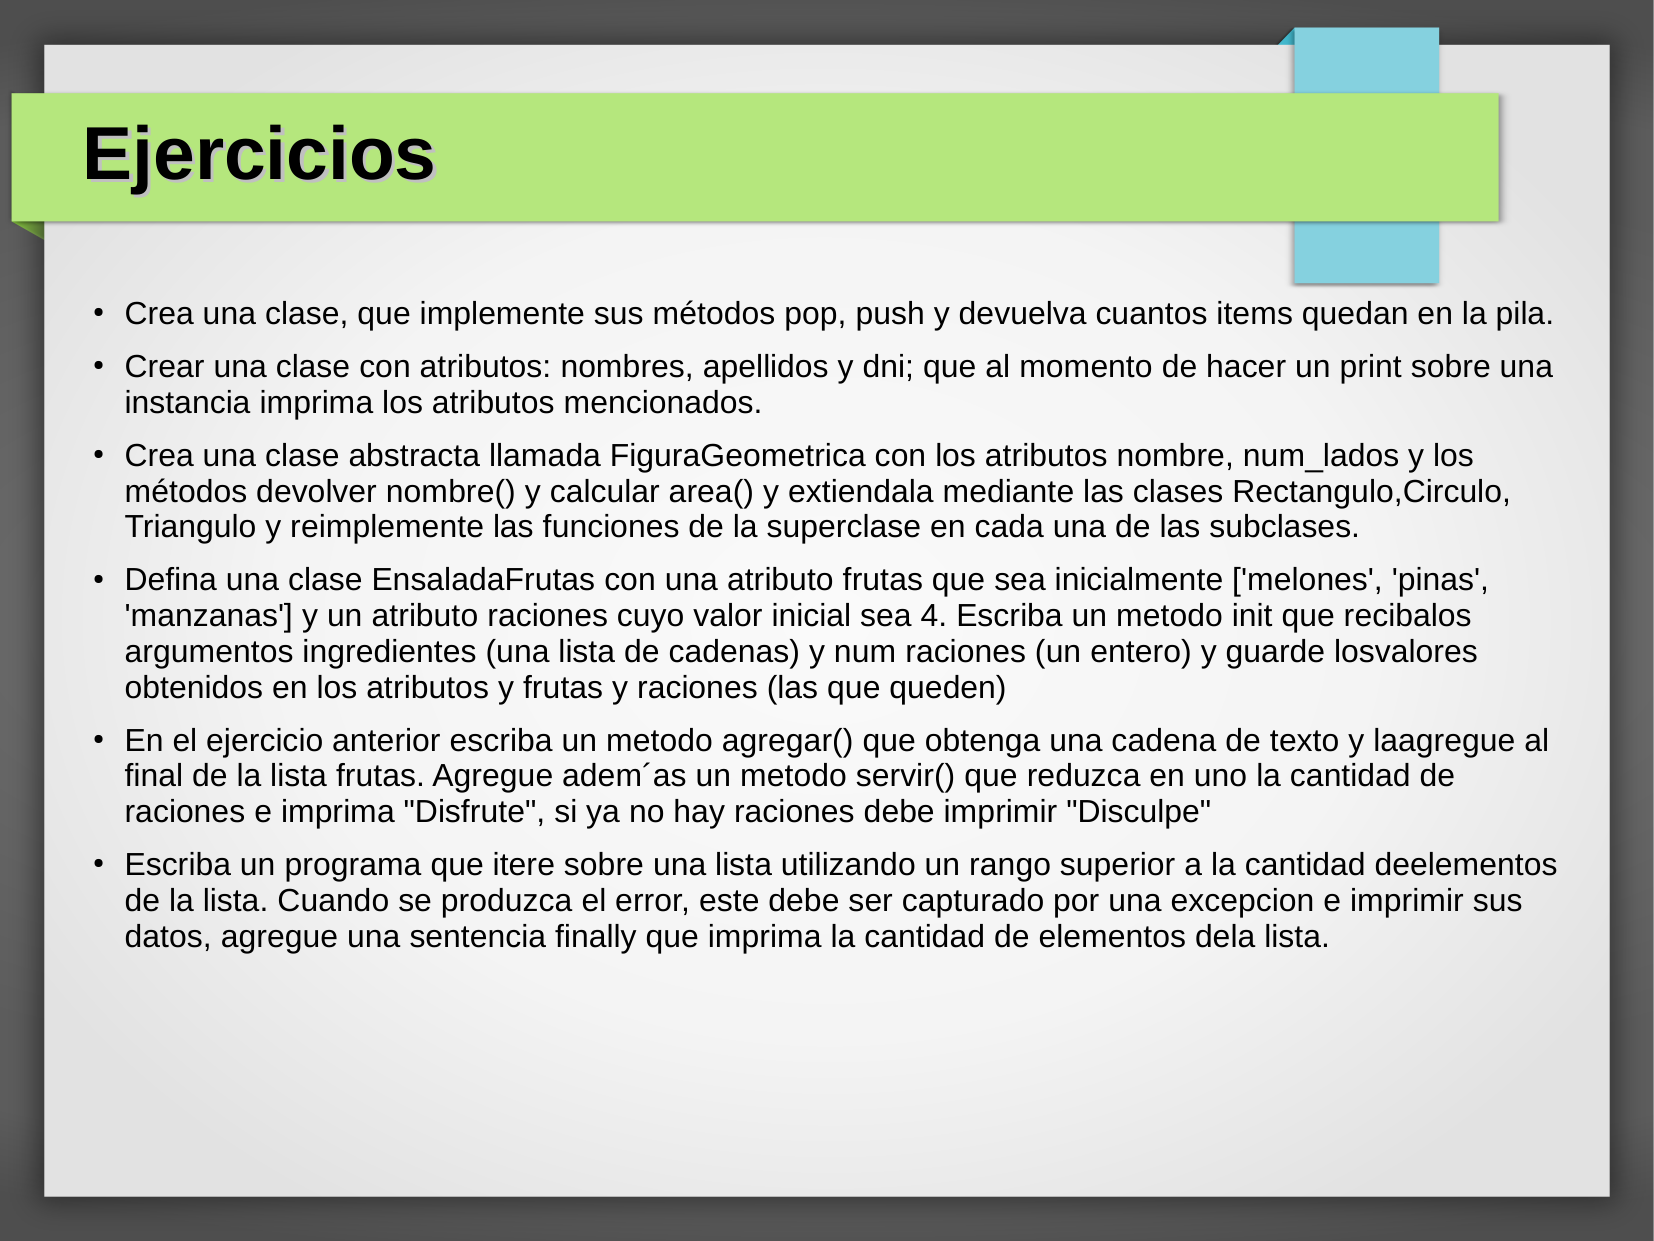

# Ejercicios
Crea una clase, que implemente sus métodos pop, push y devuelva cuantos items quedan en la pila.
Crear una clase con atributos: nombres, apellidos y dni; que al momento de hacer un print sobre una instancia imprima los atributos mencionados.
Crea una clase abstracta llamada FiguraGeometrica con los atributos nombre, num_lados y los métodos devolver nombre() y calcular area() y extiendala mediante las clases Rectangulo,Circulo, Triangulo y reimplemente las funciones de la superclase en cada una de las subclases.
Deﬁna una clase EnsaladaFrutas con una atributo frutas que sea inicialmente ['melones', 'pinas', 'manzanas'] y un atributo raciones cuyo valor inicial sea 4. Escriba un metodo init que recibalos argumentos ingredientes (una lista de cadenas) y num raciones (un entero) y guarde losvalores obtenidos en los atributos y frutas y raciones (las que queden)
En el ejercicio anterior escriba un metodo agregar() que obtenga una cadena de texto y laagregue al ﬁnal de la lista frutas. Agregue adem´as un metodo servir() que reduzca en uno la cantidad de raciones e imprima "Disfrute", si ya no hay raciones debe imprimir "Disculpe"
Escriba un programa que itere sobre una lista utilizando un rango superior a la cantidad deelementos de la lista. Cuando se produzca el error, este debe ser capturado por una excepcion e imprimir sus datos, agregue una sentencia ﬁnally que imprima la cantidad de elementos dela lista.